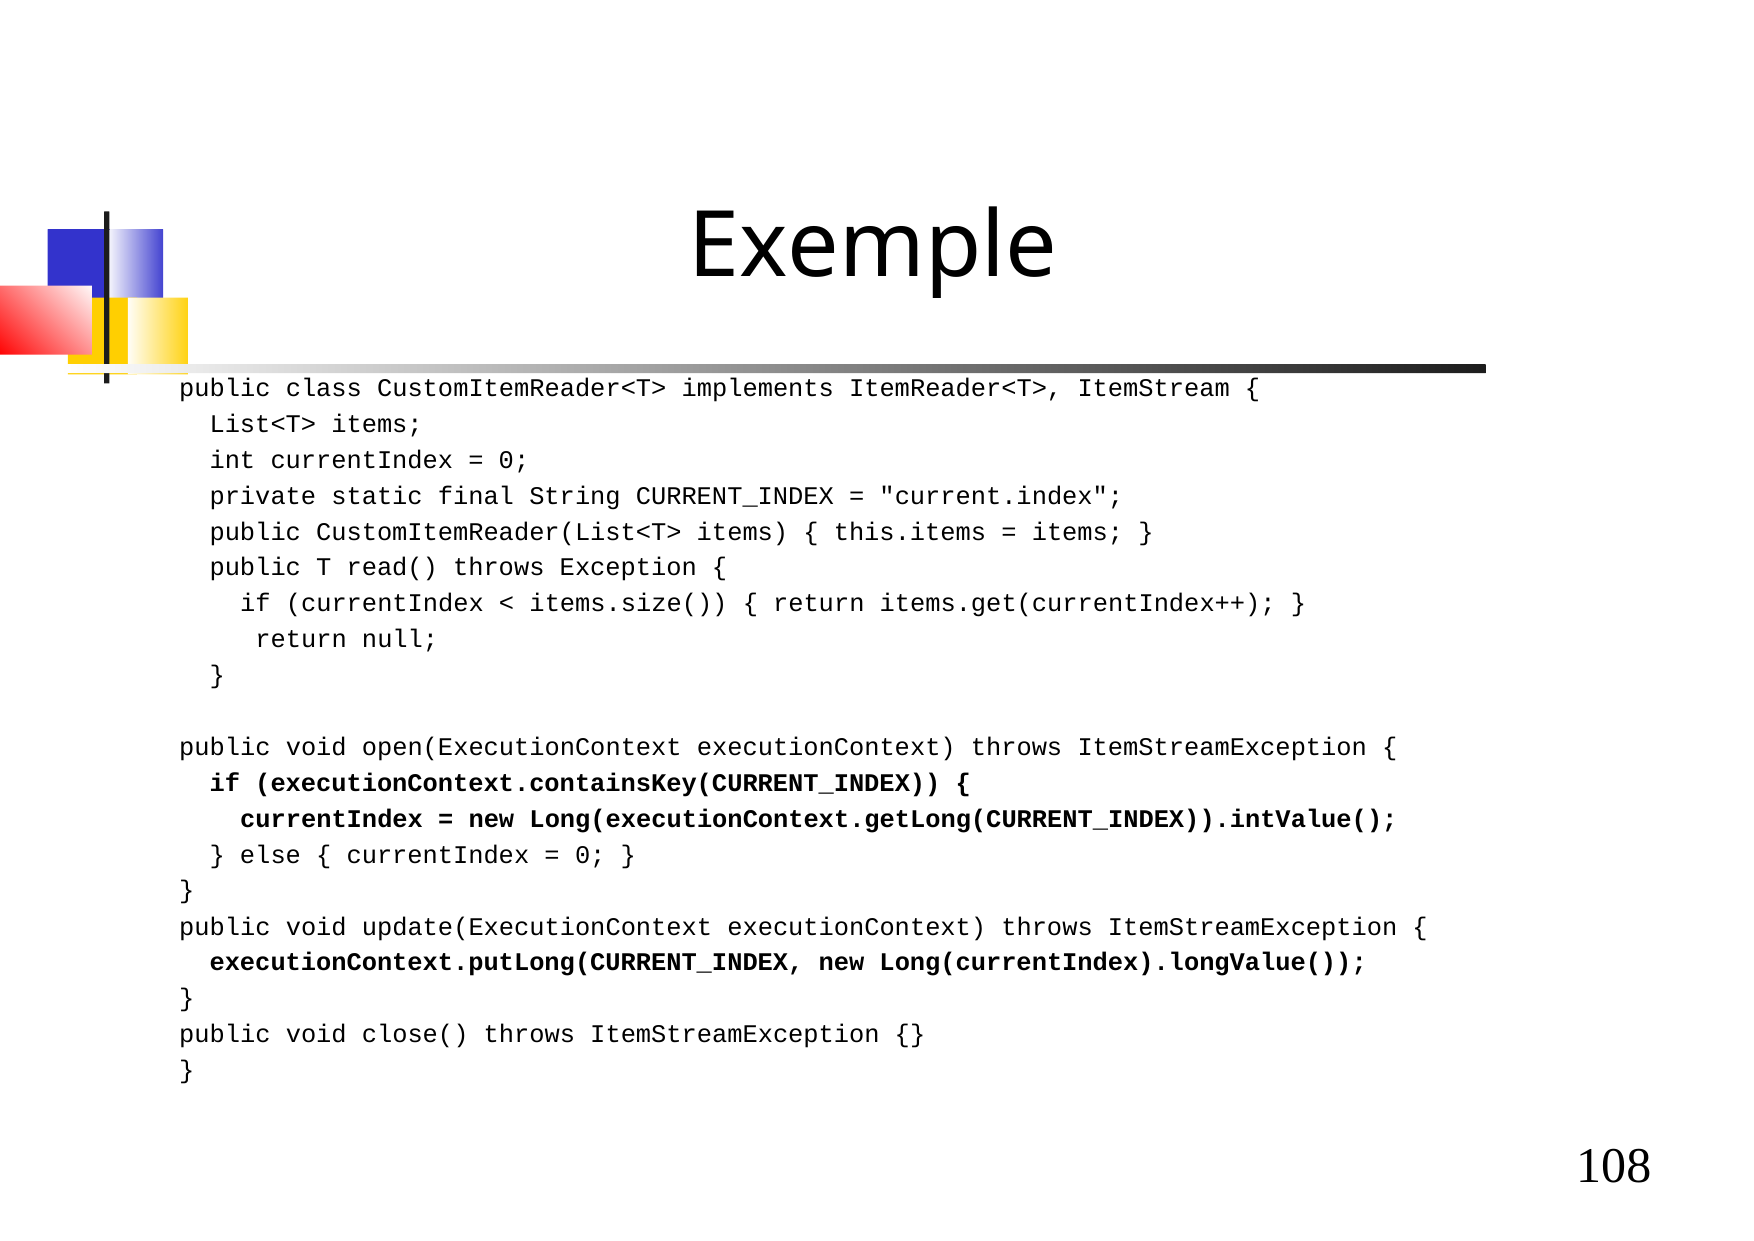

# Exemple
public class CustomItemReader<T> implements ItemReader<T>, ItemStream {
 List<T> items;
 int currentIndex = 0;
 private static final String CURRENT_INDEX = "current.index";
 public CustomItemReader(List<T> items) { this.items = items; }
 public T read() throws Exception {
 if (currentIndex < items.size()) { return items.get(currentIndex++); }
 return null;
 }
public void open(ExecutionContext executionContext) throws ItemStreamException {
 if (executionContext.containsKey(CURRENT_INDEX)) {
 currentIndex = new Long(executionContext.getLong(CURRENT_INDEX)).intValue();
 } else { currentIndex = 0; }
}
public void update(ExecutionContext executionContext) throws ItemStreamException {
 executionContext.putLong(CURRENT_INDEX, new Long(currentIndex).longValue());
}
public void close() throws ItemStreamException {}
}